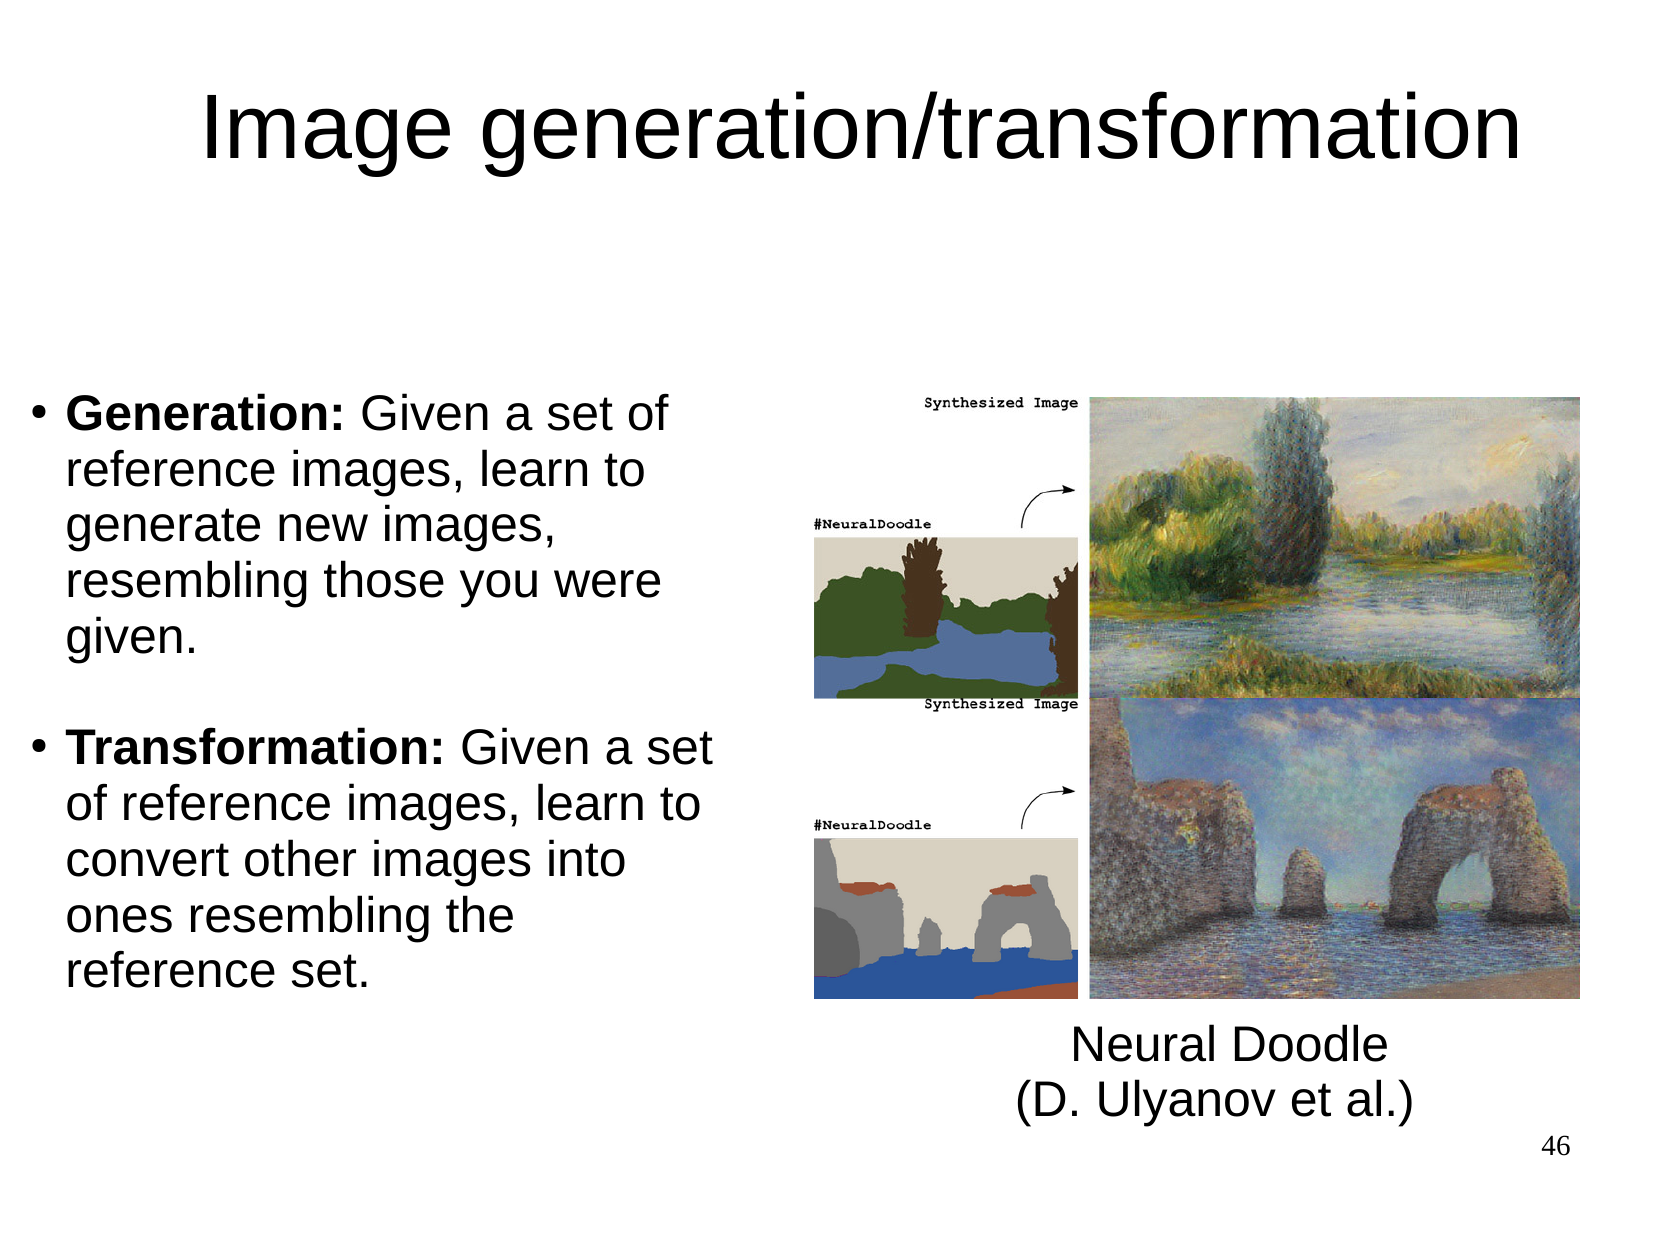

Image generation/transformation
Generation: Given a set of reference images, learn to generate new images, resembling those you were given.
Transformation: Given a set of reference images, learn to convert other images into ones resembling the reference set.
Neural Doodle
(D. Ulyanov et al.)
46